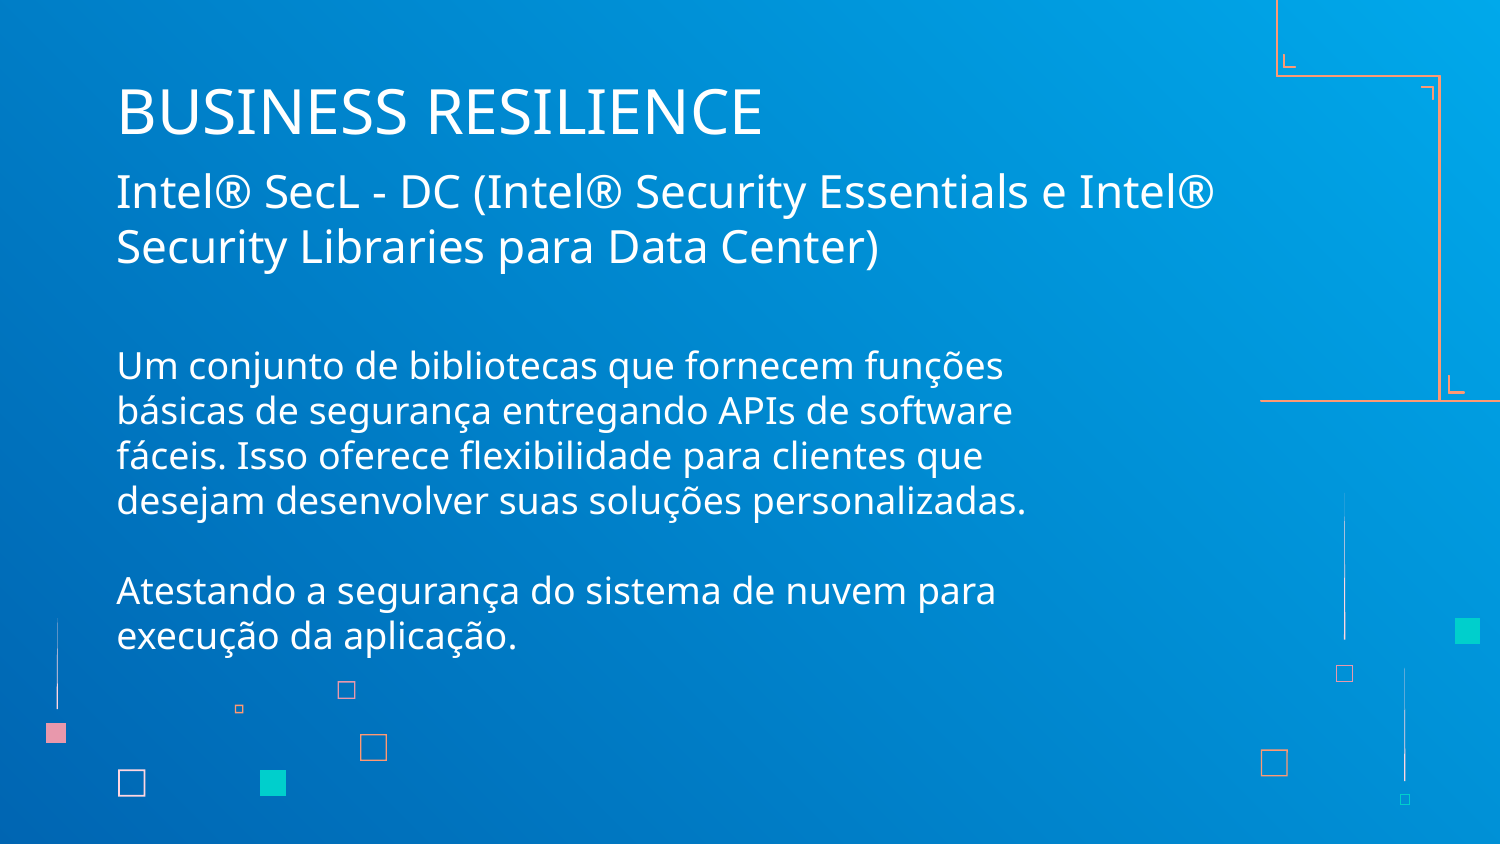

BUSINESS RESILIENCE
Intel® SecL - DC (Intel® Security Essentials e Intel® Security Libraries para Data Center)
# Um conjunto de bibliotecas que fornecem funções básicas de segurança entregando APIs de software fáceis. Isso oferece flexibilidade para clientes que desejam desenvolver suas soluções personalizadas.
Atestando a segurança do sistema de nuvem para execução da aplicação.